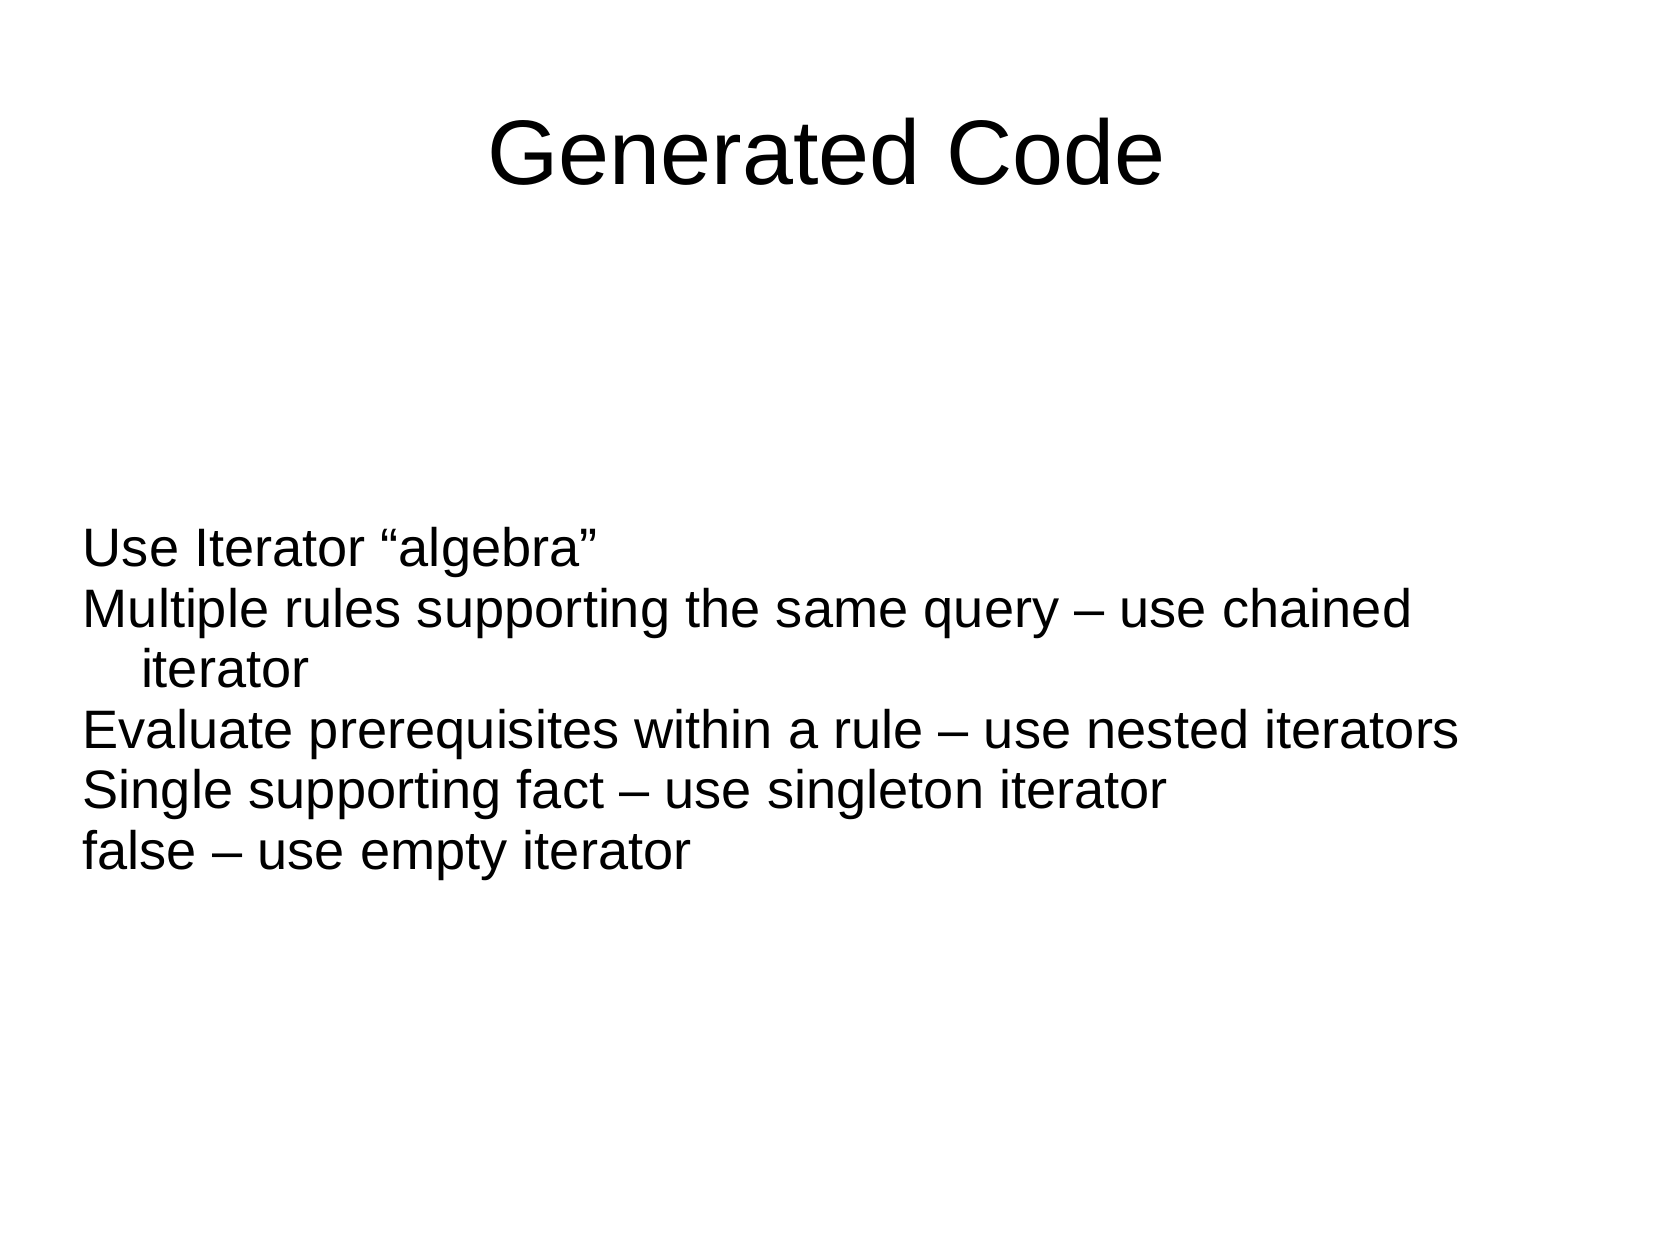

# Generated Code
Use Iterator “algebra”
Multiple rules supporting the same query – use chained iterator
Evaluate prerequisites within a rule – use nested iterators
Single supporting fact – use singleton iterator
false – use empty iterator